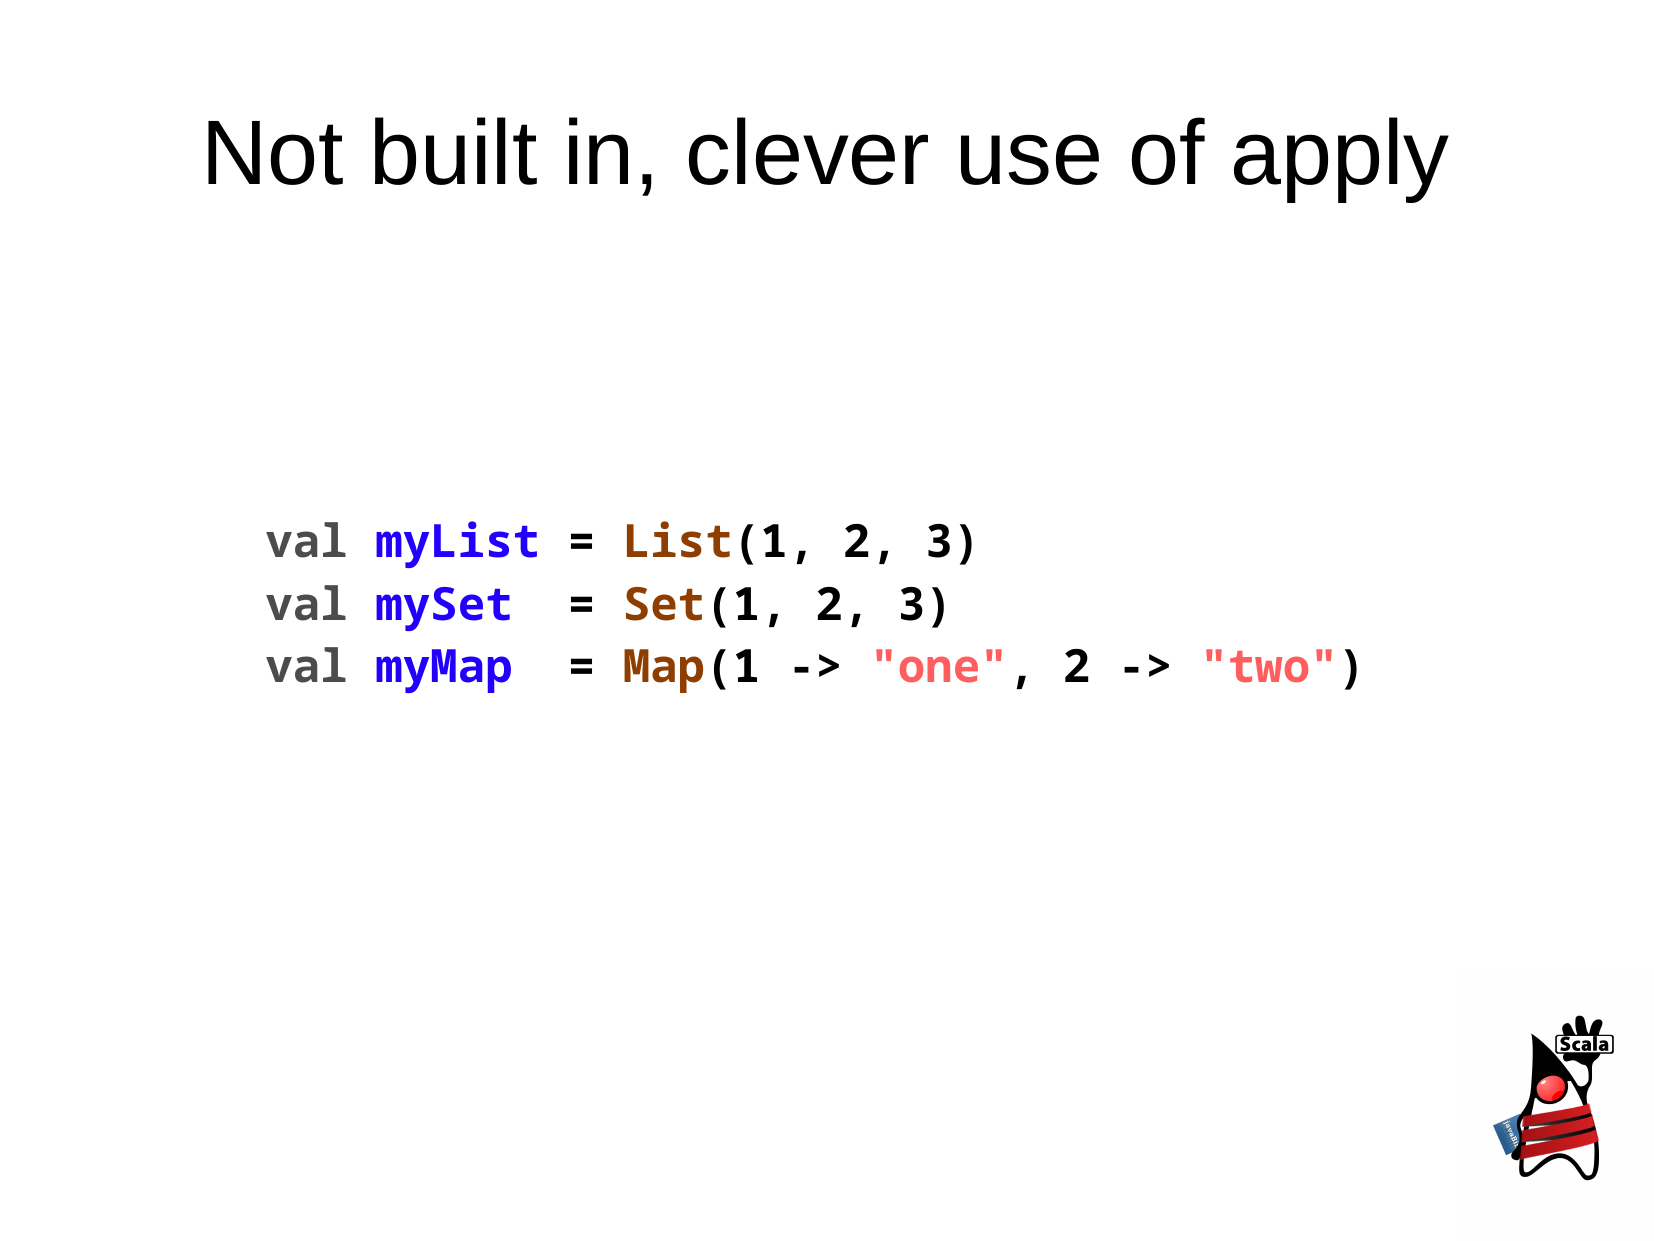

# Not built in, clever use of apply
val myList = List(1, 2, 3)
val mySet = Set(1, 2, 3)
val myMap = Map(1 -> "one", 2 -> "two")